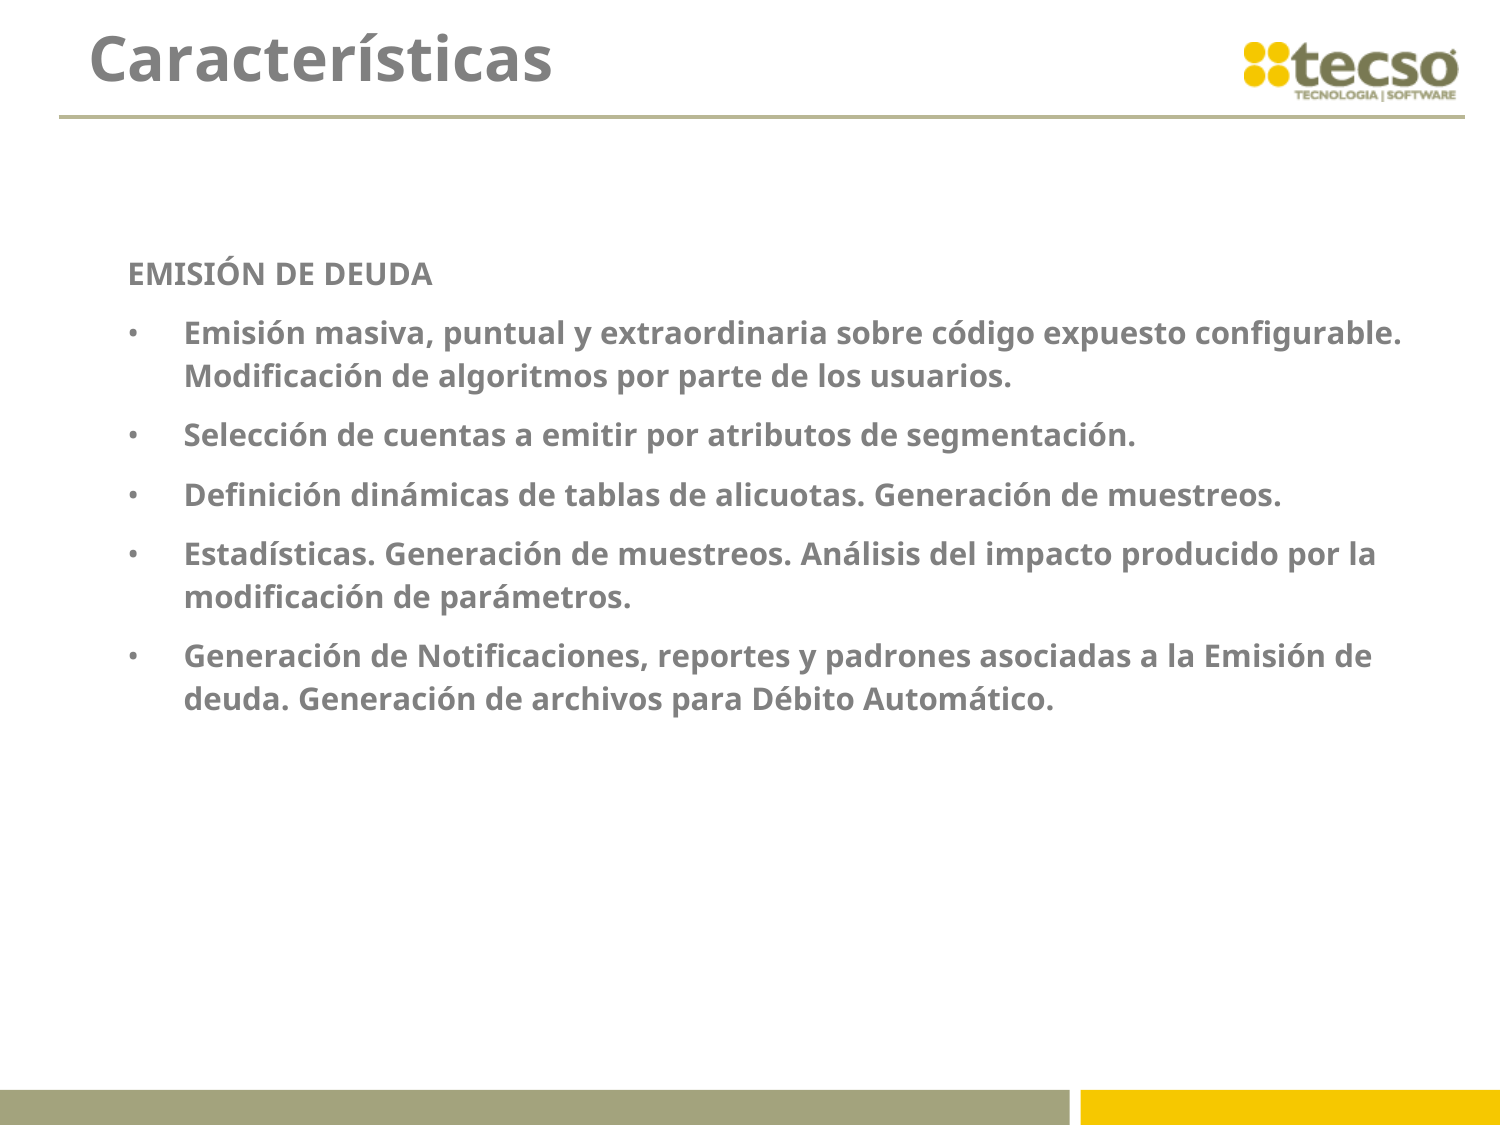

# Características
EMISIÓN DE DEUDA
Emisión masiva, puntual y extraordinaria sobre código expuesto configurable. Modificación de algoritmos por parte de los usuarios.
Selección de cuentas a emitir por atributos de segmentación.
Definición dinámicas de tablas de alicuotas. Generación de muestreos.
Estadísticas. Generación de muestreos. Análisis del impacto producido por la modificación de parámetros.
Generación de Notificaciones, reportes y padrones asociadas a la Emisión de deuda. Generación de archivos para Débito Automático.